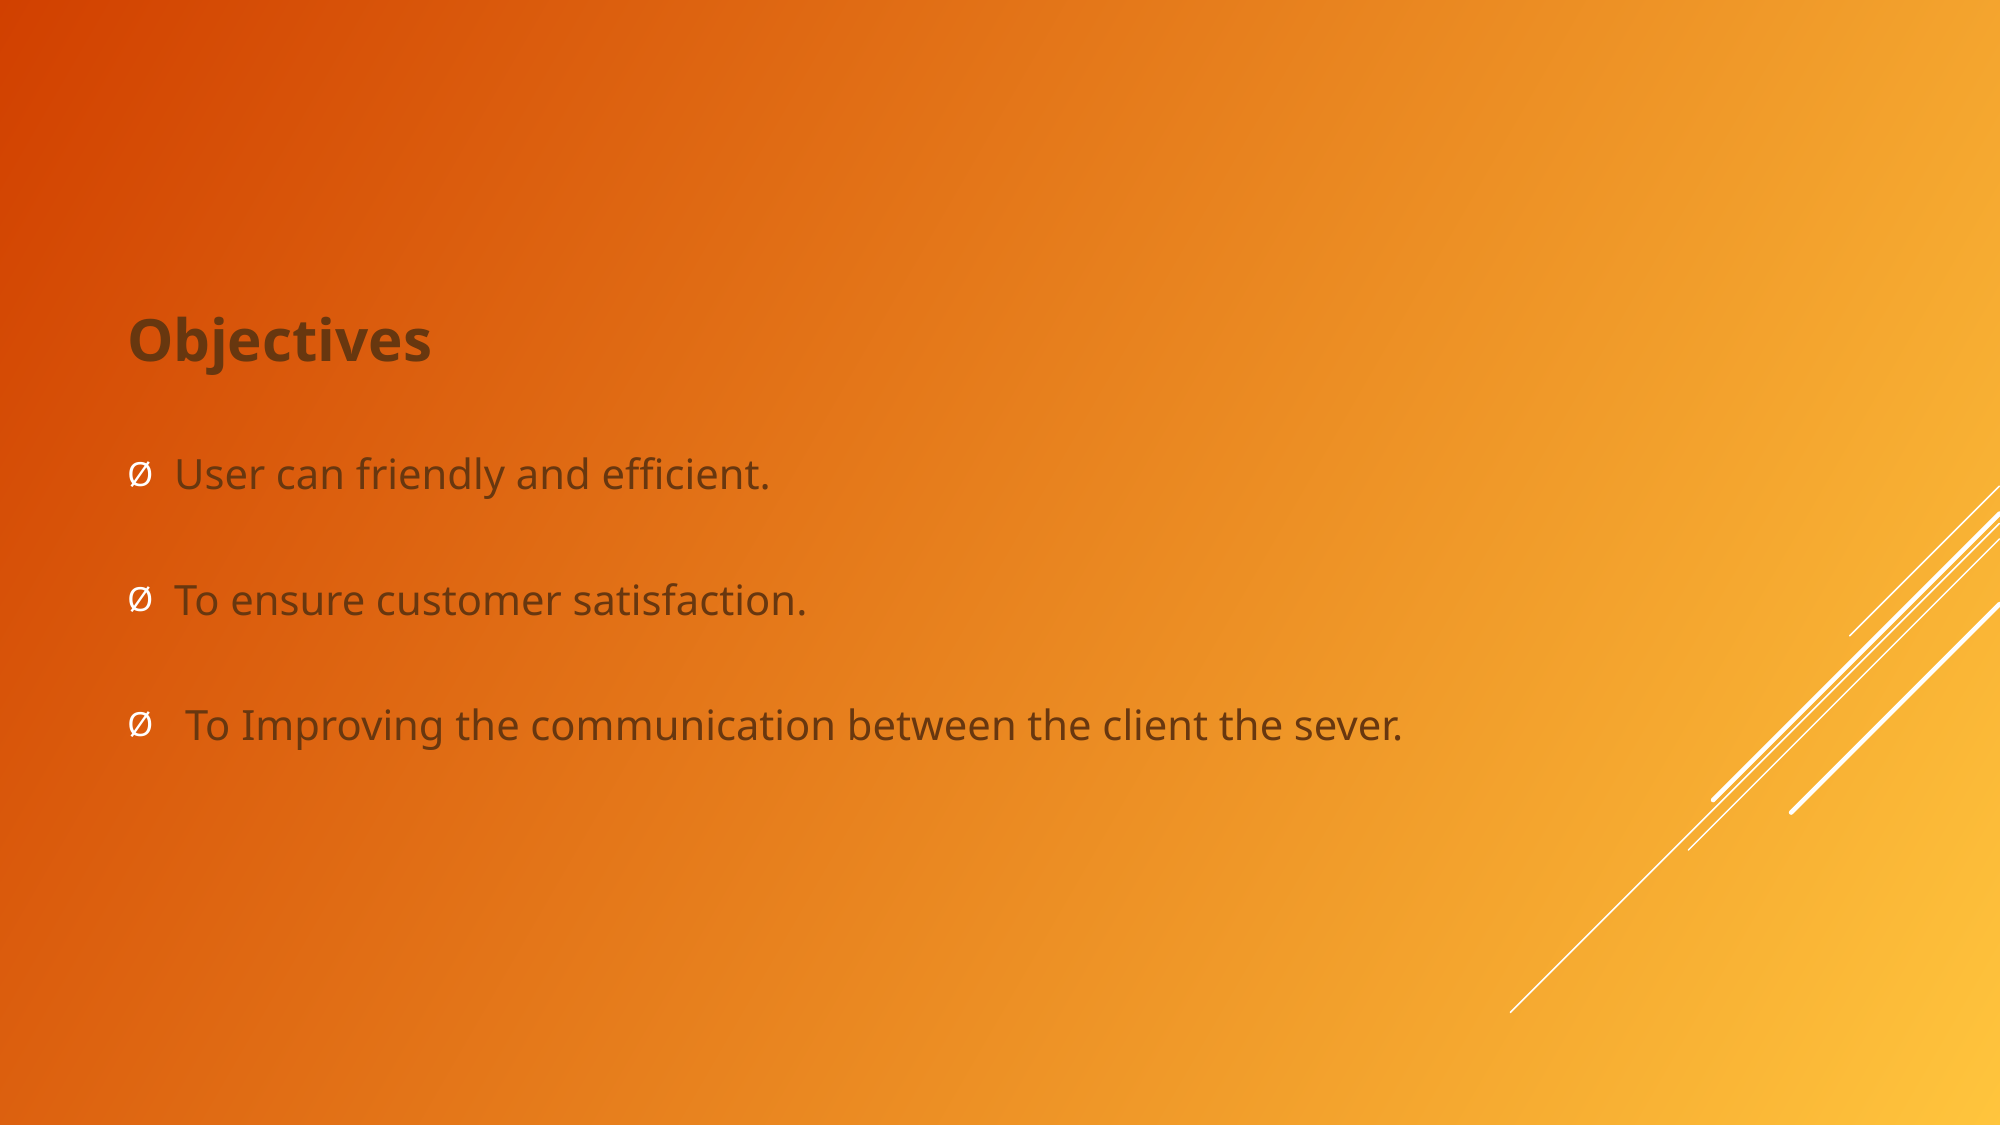

# Objectives
User can friendly and efficient.
To ensure customer satisfaction.
 To Improving the communication between the client the sever.